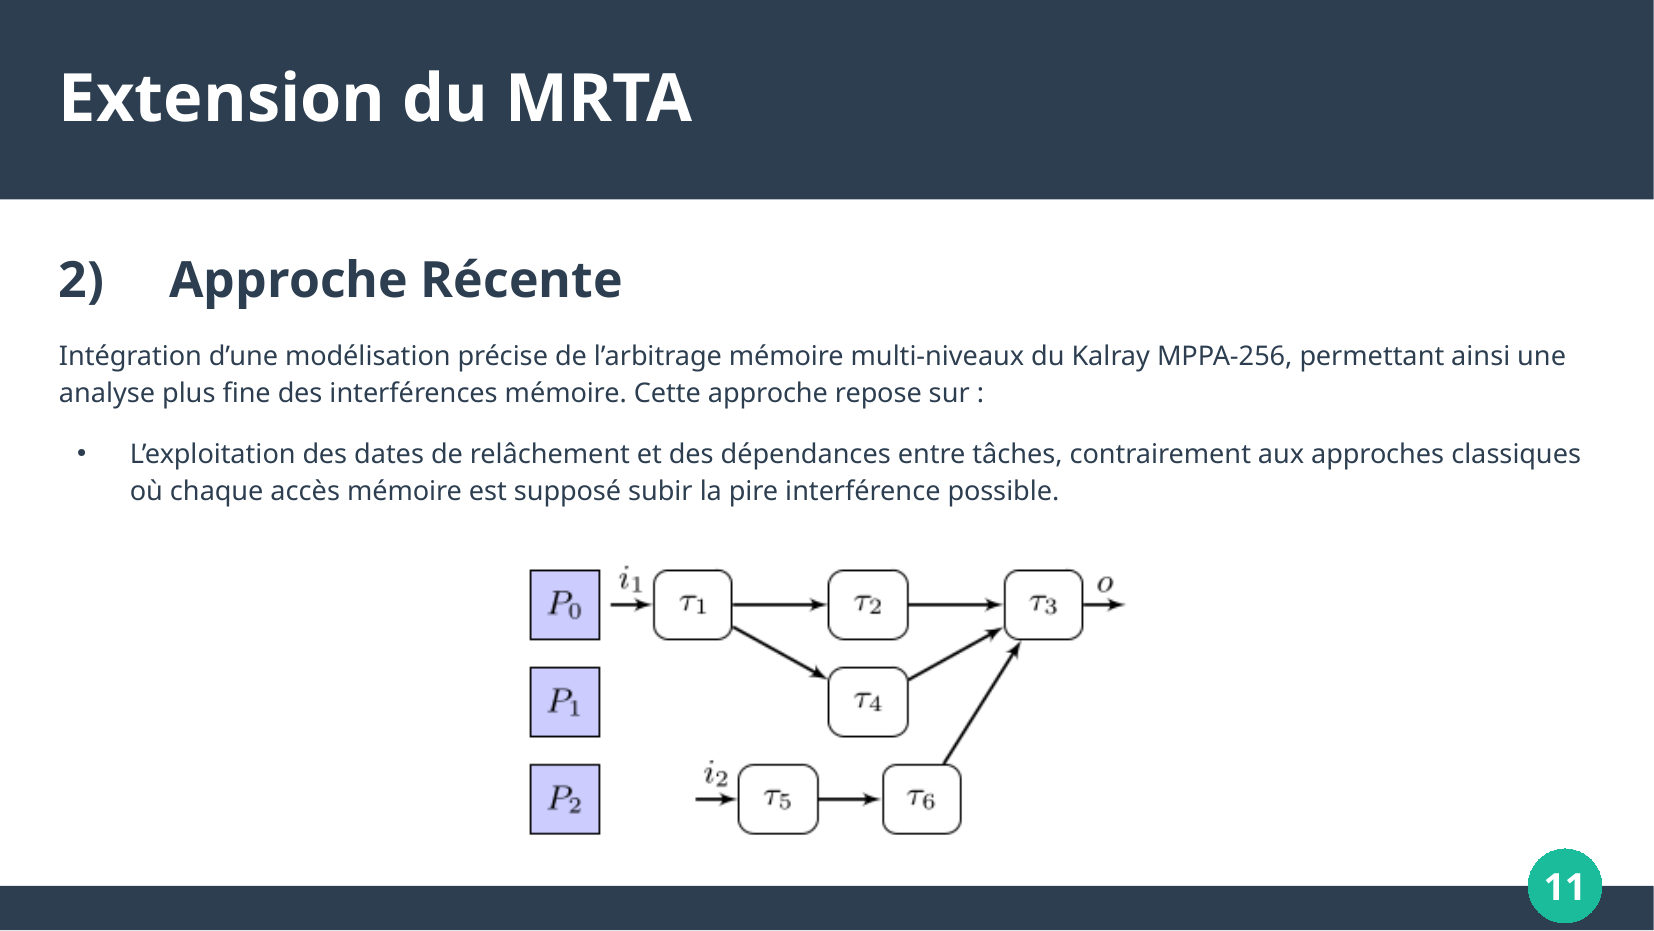

# Extension du MRTA
2) Approche Récente
Intégration d’une modélisation précise de l’arbitrage mémoire multi-niveaux du Kalray MPPA-256, permettant ainsi une analyse plus fine des interférences mémoire. Cette approche repose sur :
L’exploitation des dates de relâchement et des dépendances entre tâches, contrairement aux approches classiques où chaque accès mémoire est supposé subir la pire interférence possible.
11